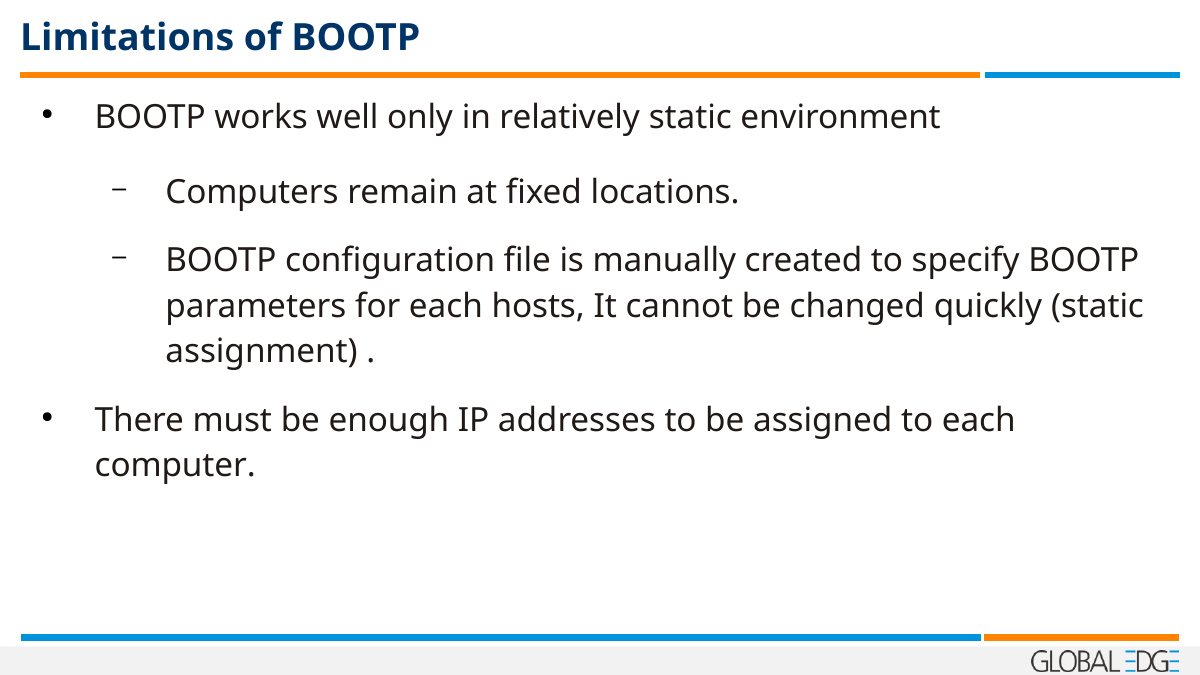

# Limitations of BOOTP
BOOTP works well only in relatively static environment
Computers remain at fixed locations.
BOOTP configuration file is manually created to specify BOOTP parameters for each hosts, It cannot be changed quickly (static assignment) .
There must be enough IP addresses to be assigned to each computer.